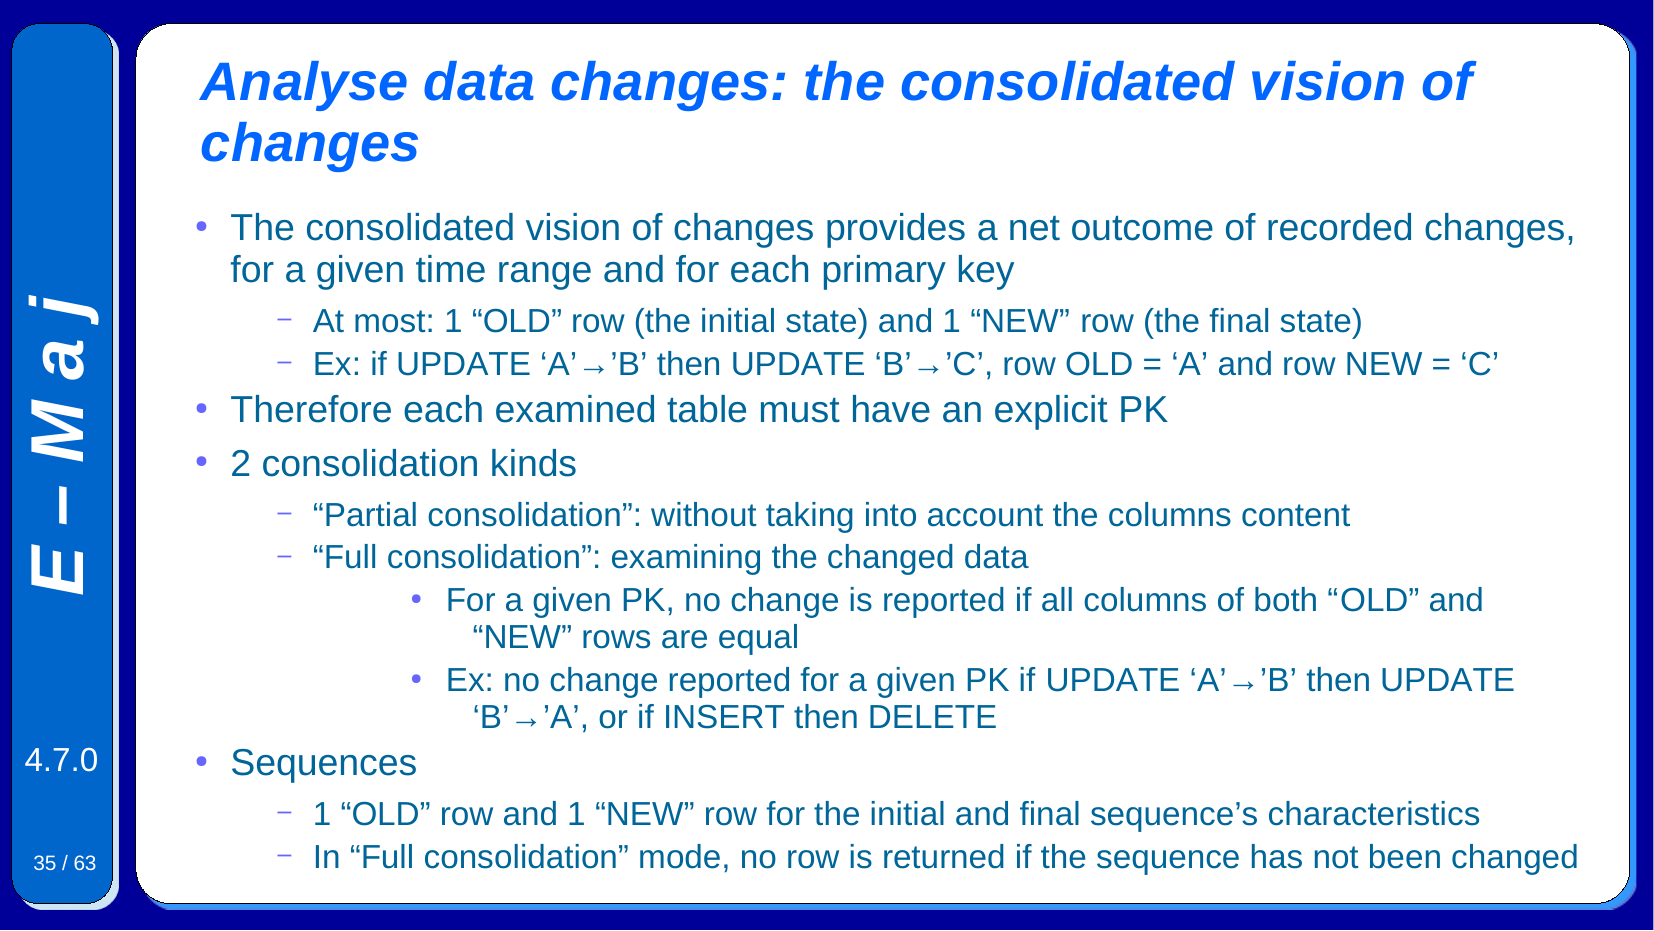

# Analyse data changes: the consolidated vision of changes
The consolidated vision of changes provides a net outcome of recorded changes, for a given time range and for each primary key
At most: 1 “OLD” row (the initial state) and 1 “NEW” row (the final state)
Ex: if UPDATE ‘A’→’B’ then UPDATE ‘B’→’C’, row OLD = ‘A’ and row NEW = ‘C’
Therefore each examined table must have an explicit PK
2 consolidation kinds
“Partial consolidation”: without taking into account the columns content
“Full consolidation”: examining the changed data
For a given PK, no change is reported if all columns of both “OLD” and “NEW” rows are equal
Ex: no change reported for a given PK if UPDATE ‘A’→’B’ then UPDATE ‘B’→’A’, or if INSERT then DELETE
Sequences
1 “OLD” row and 1 “NEW” row for the initial and final sequence’s characteristics
In “Full consolidation” mode, no row is returned if the sequence has not been changed